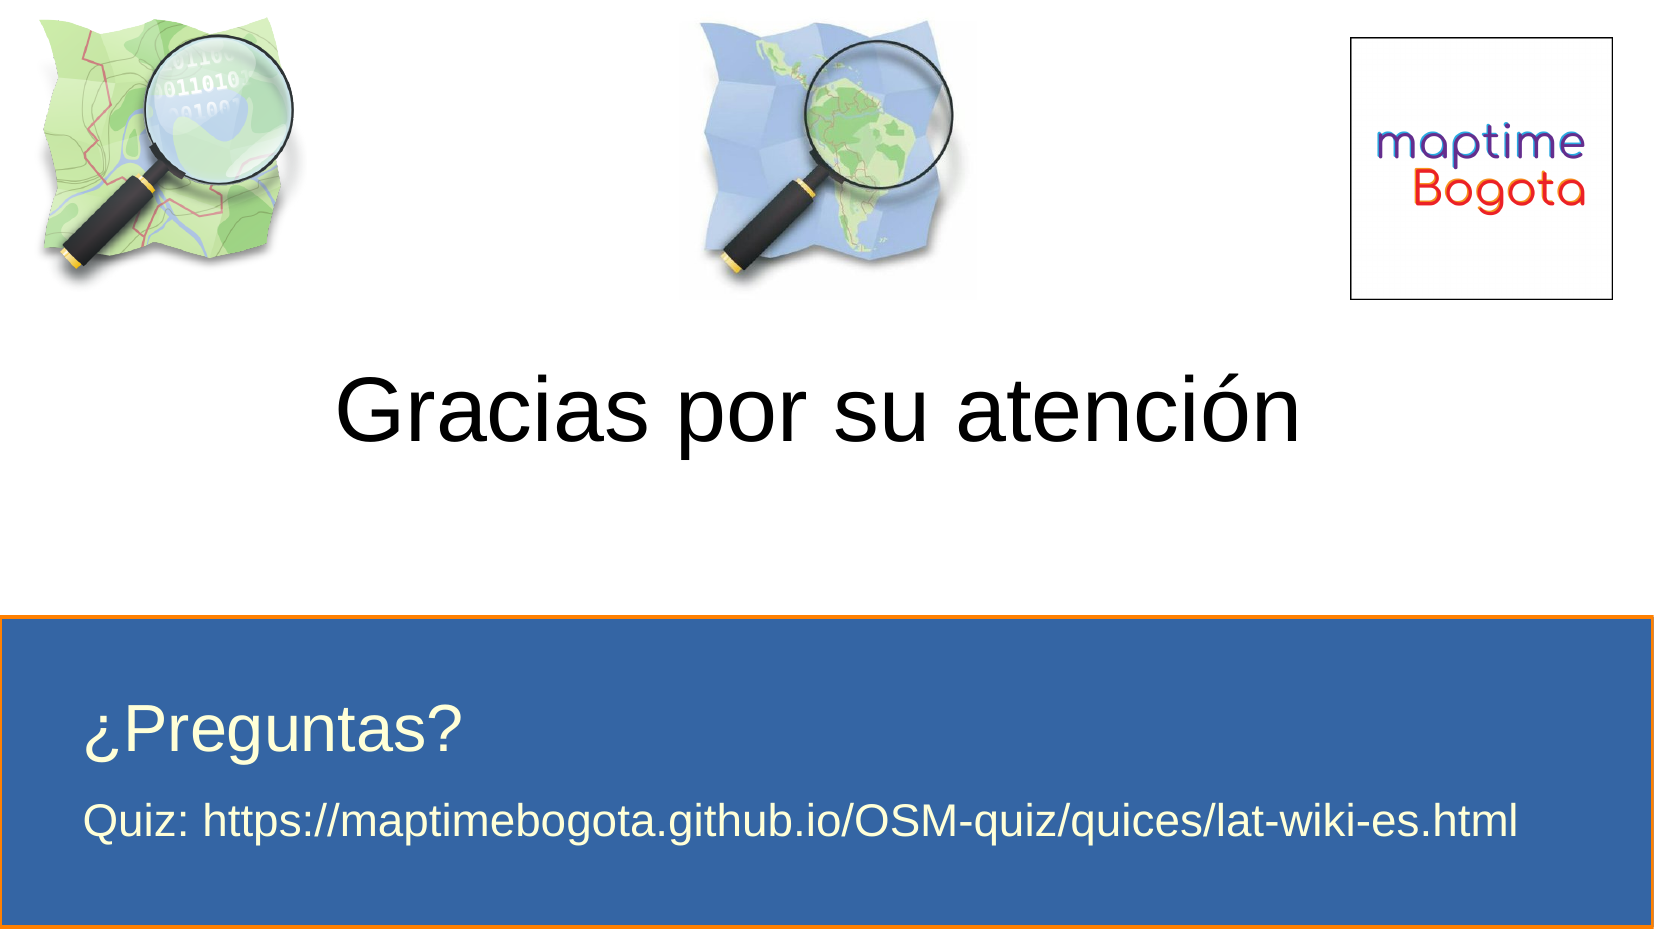

# Gracias por su atención
¿Preguntas?
Quiz: https://maptimebogota.github.io/OSM-quiz/quices/lat-wiki-es.html